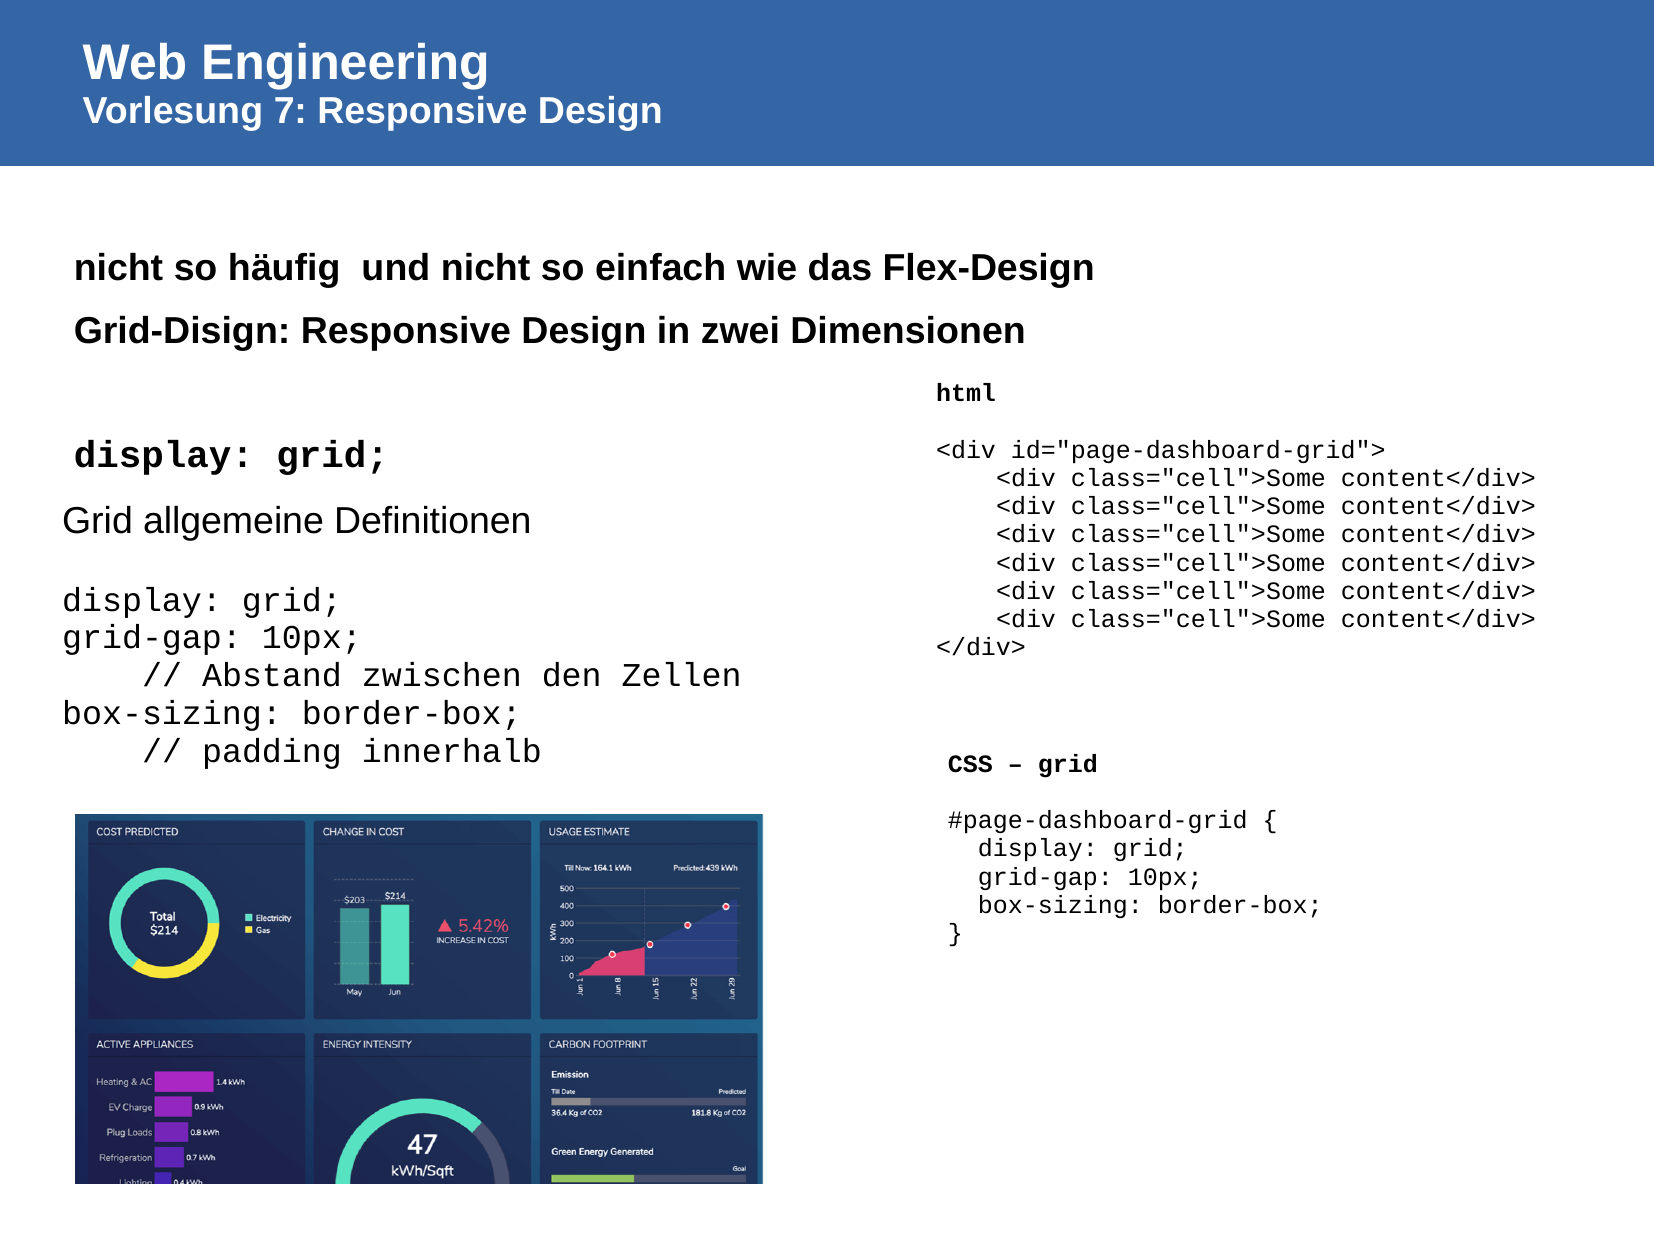

# Web Engineering Vorlesung 7: Responsive Design
nicht so häufig und nicht so einfach wie das Flex-Design
Grid-Disign: Responsive Design in zwei Dimensionen
display: grid;
html
<div id="page-dashboard-grid">
 <div class="cell">Some content</div>
 <div class="cell">Some content</div>
 <div class="cell">Some content</div>
 <div class="cell">Some content</div>
 <div class="cell">Some content</div>
 <div class="cell">Some content</div>
</div>
Grid allgemeine Definitionen
display: grid;
grid-gap: 10px;
 // Abstand zwischen den Zellen
box-sizing: border-box;
 // padding innerhalb
CSS – grid
#page-dashboard-grid {
 display: grid;
 grid-gap: 10px;
 box-sizing: border-box;
}